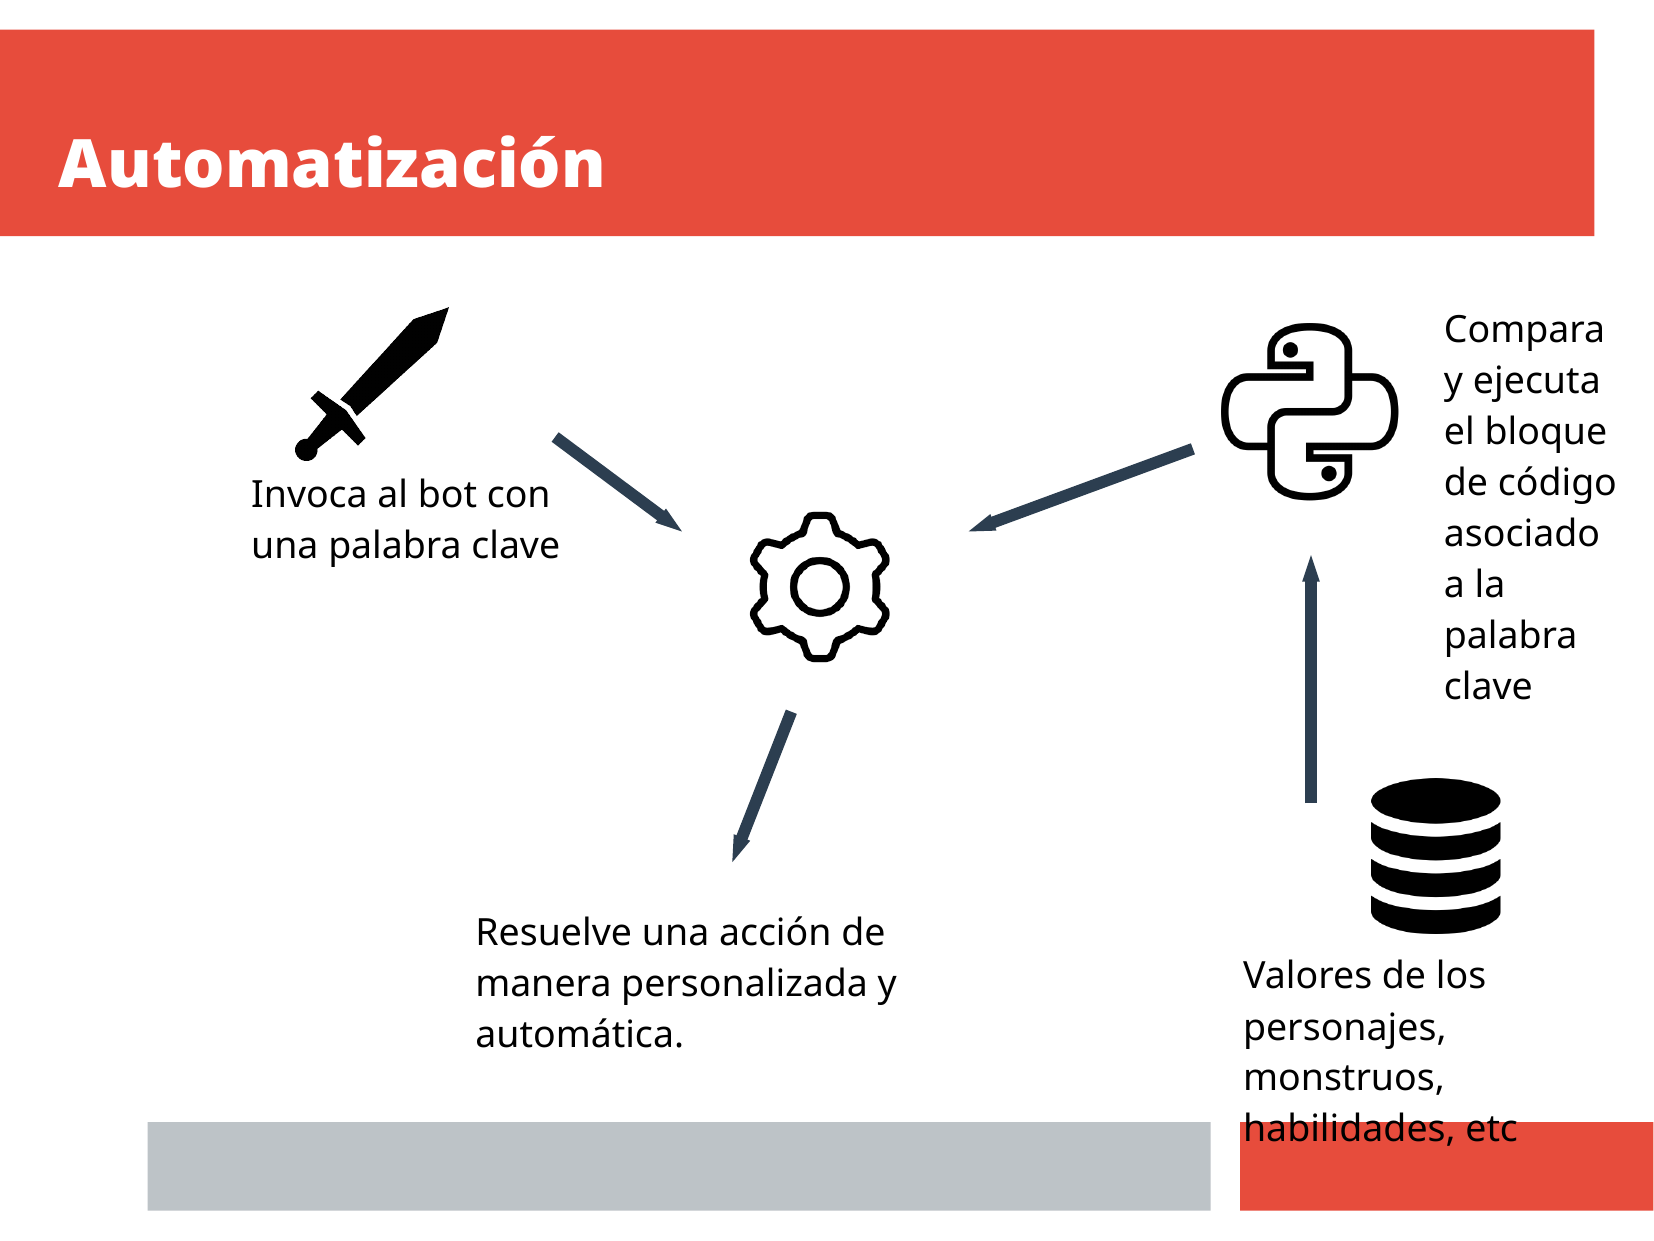

# Automatización
Compara y ejecuta el bloque de código asociado a la palabra clave
Invoca al bot con una palabra clave
Resuelve una acción de manera personalizada y automática.
Valores de los personajes, monstruos, habilidades, etc